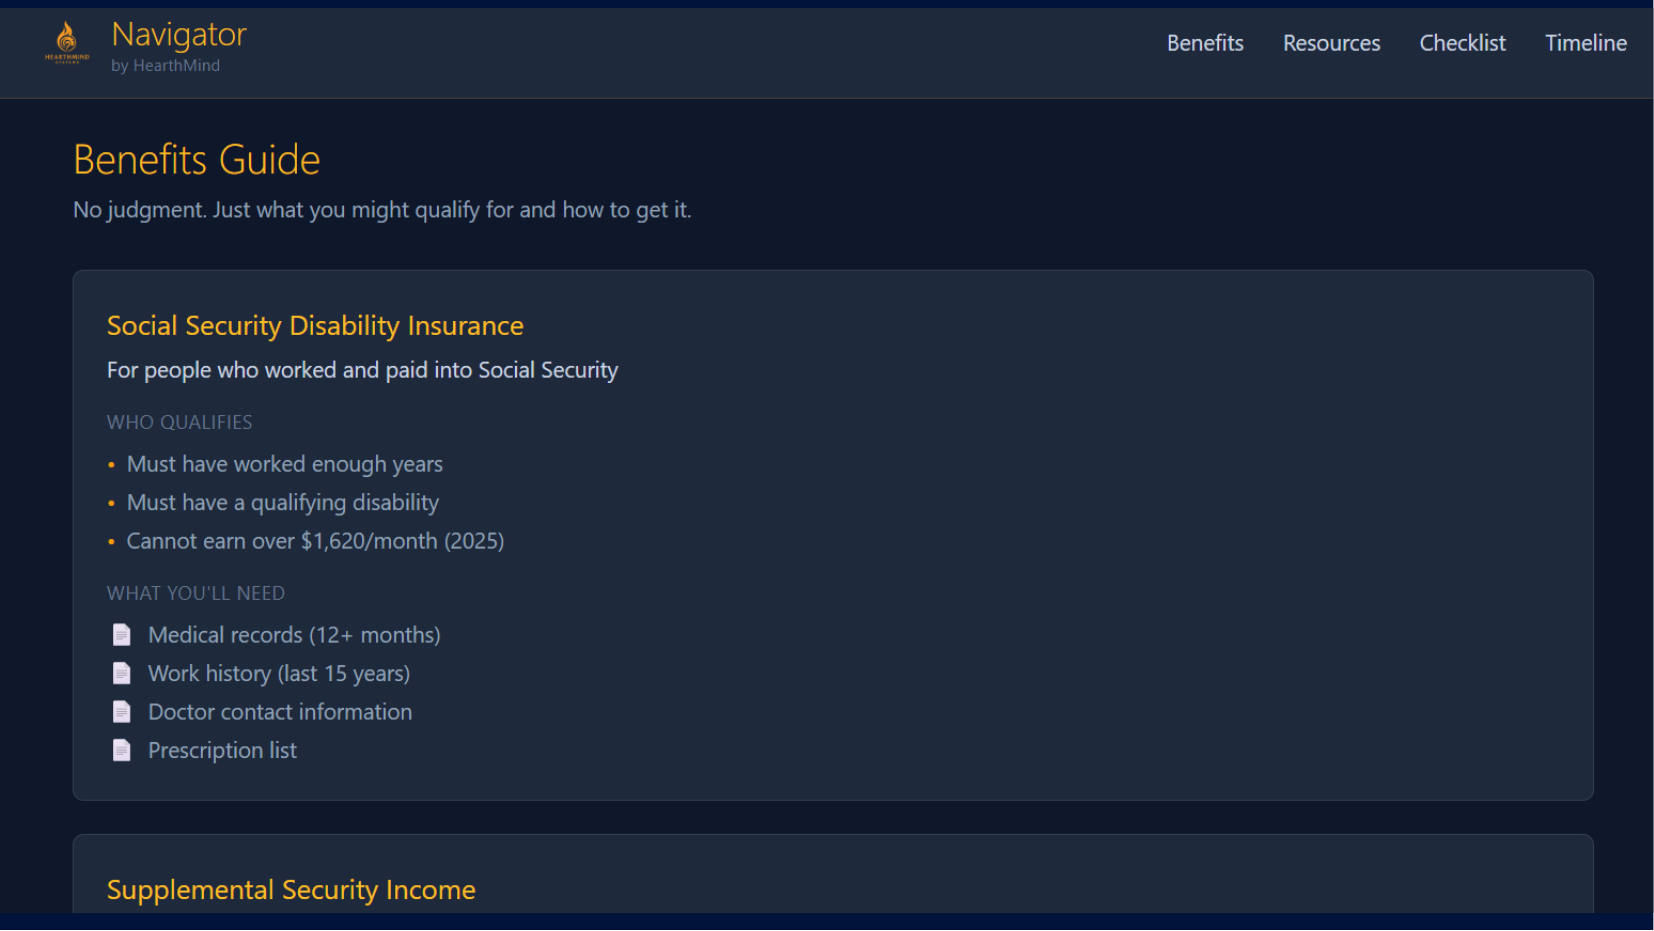

“Navigator includes structured guidance for major public programs such as SNAP, SSDI, and SSI.”
“Each program shows who qualifies and what documentation is needed.”
# “Navigator includes structured guidance for major public programs such as SNAP, SSDI, and SSI.”
“Each program shows who qualifies and what documentation is needed.”